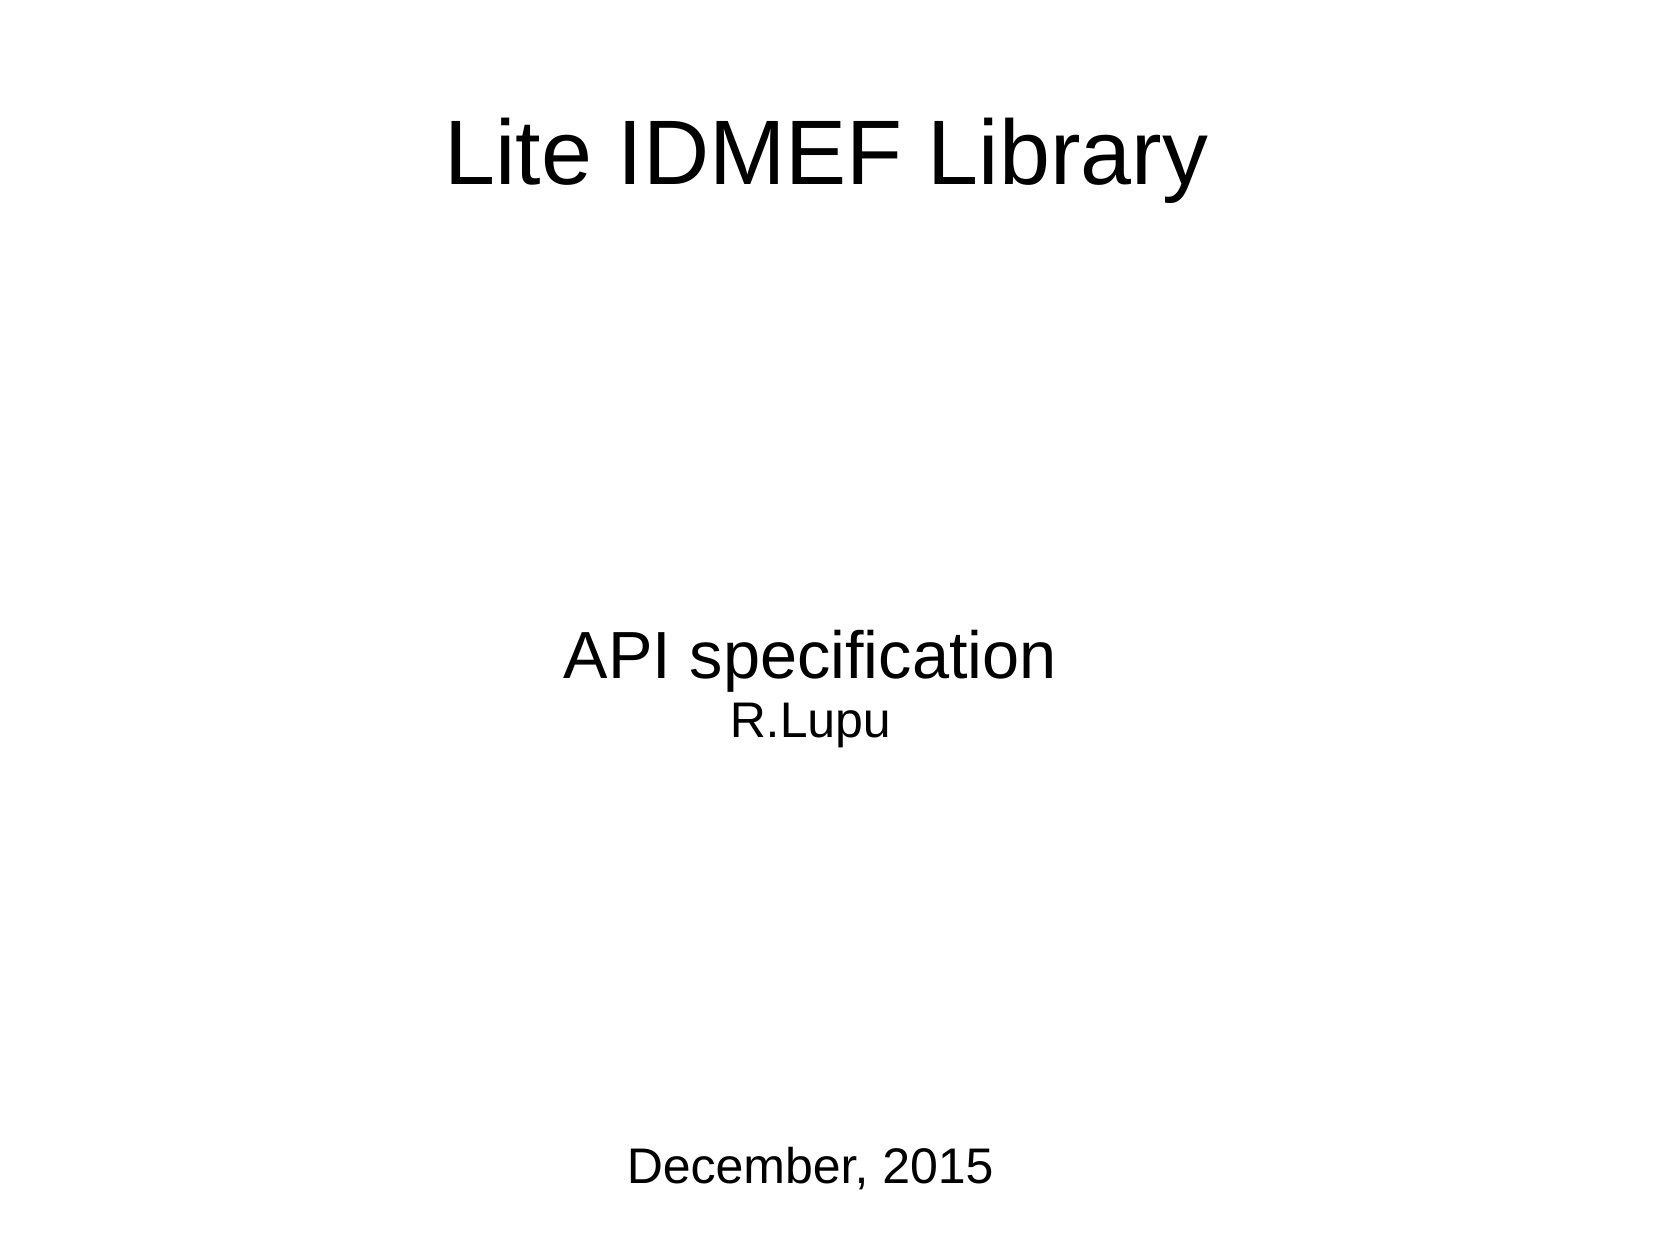

# Lite IDMEF Library
API specification
R.Lupu
December, 2015